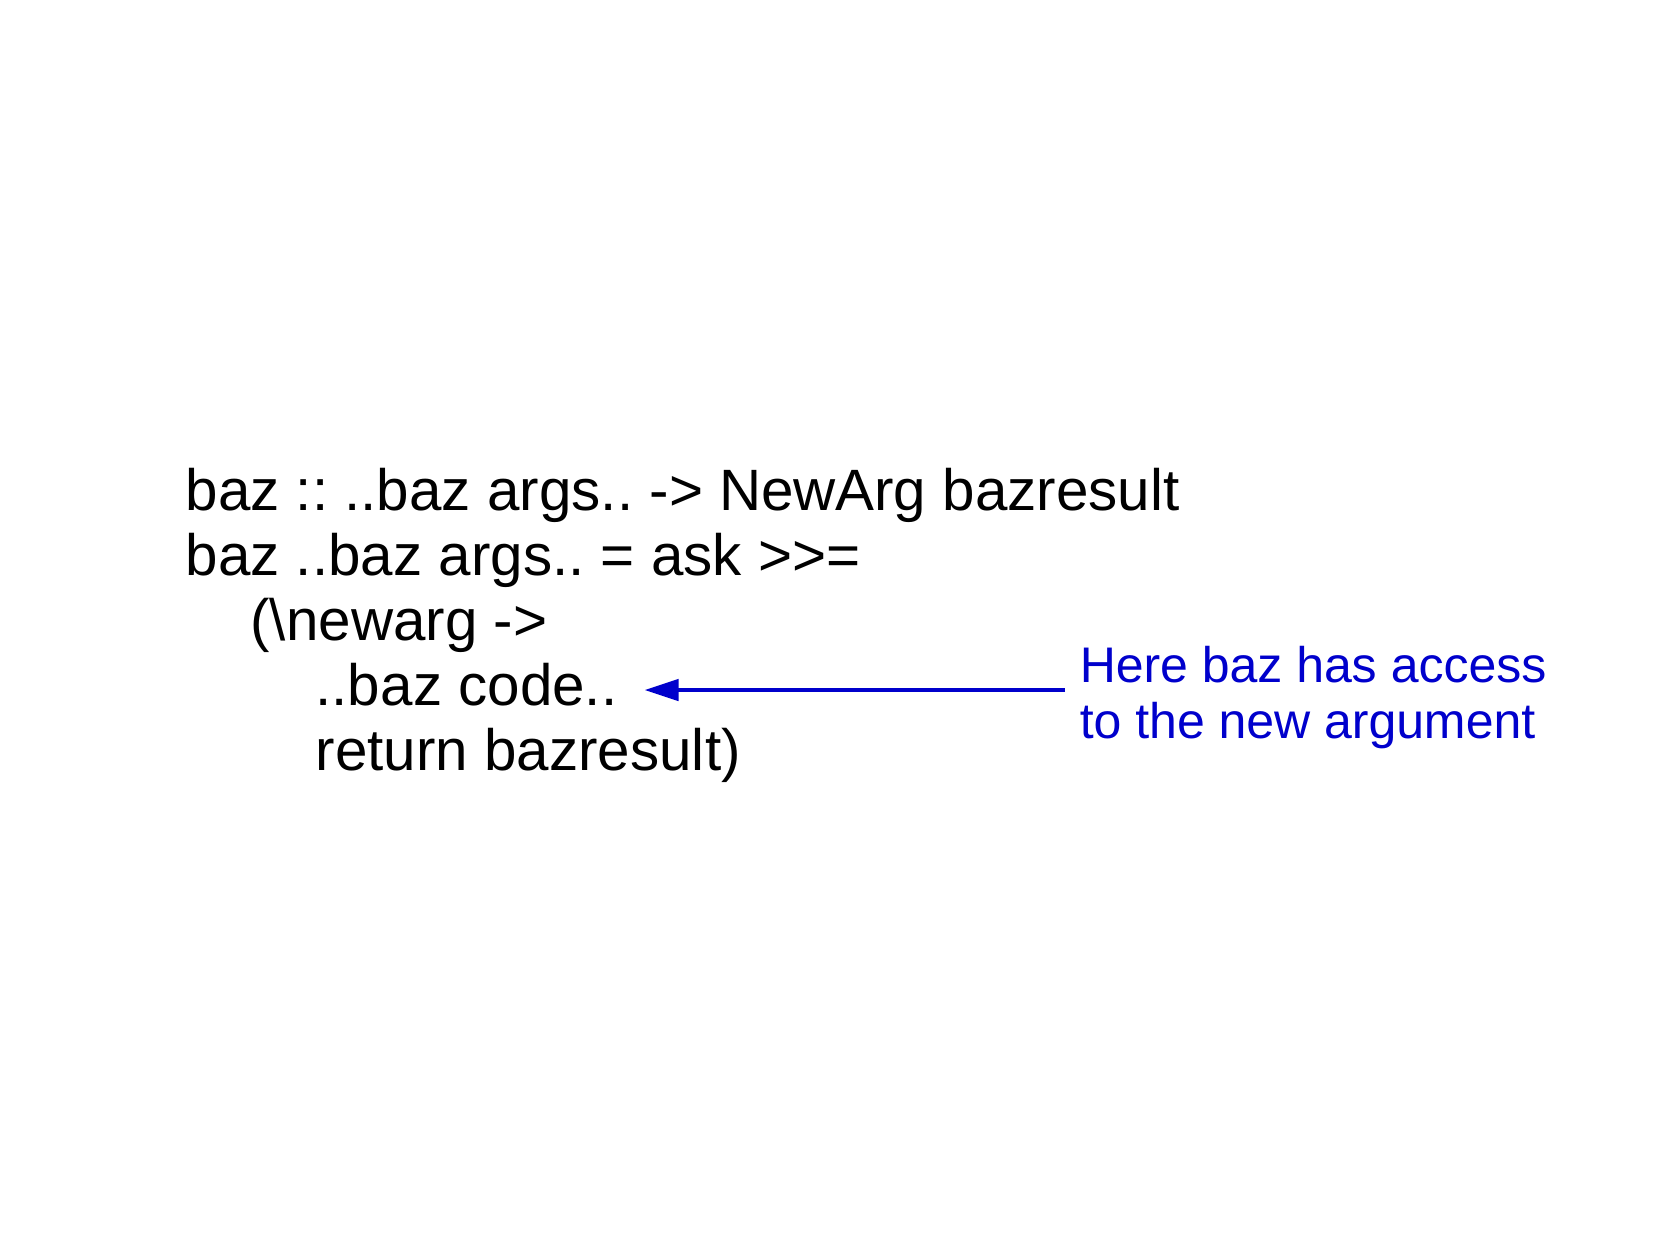

# baz :: ..baz args.. -> NewArg bazresult
baz ..baz args.. = ask >>=
 (\newarg ->
 ..baz code..
 return bazresult)
Here baz has access
to the new argument